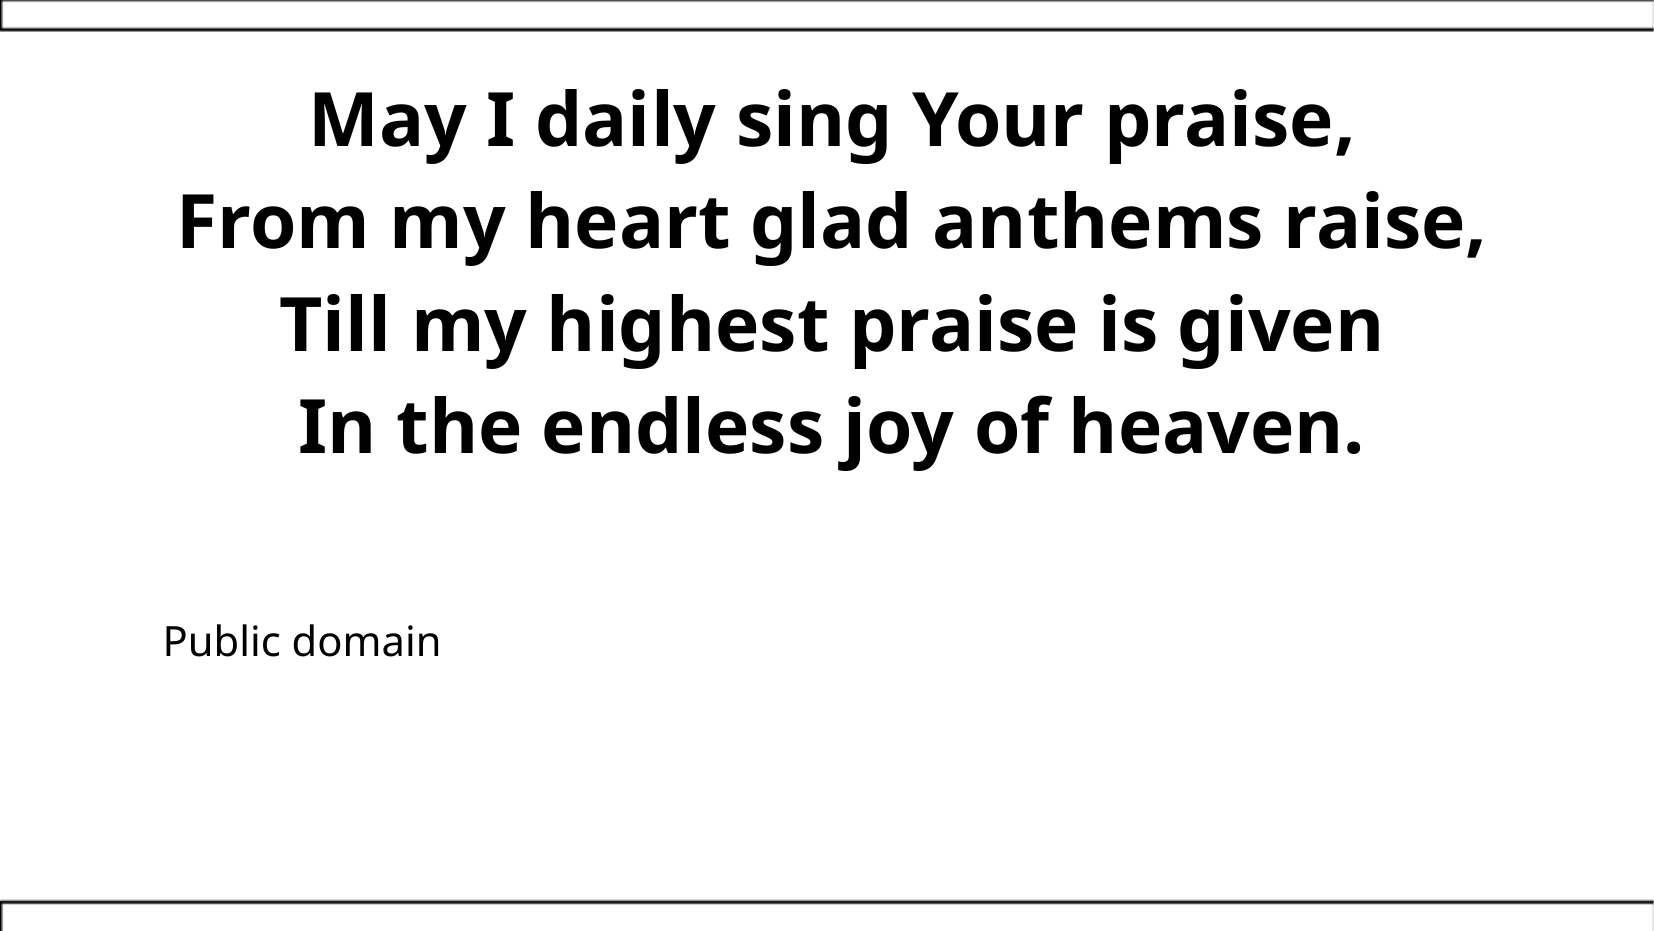

May I daily sing Your praise,
From my heart glad anthems raise,
Till my highest praise is given
In the endless joy of heaven.
 Public domain